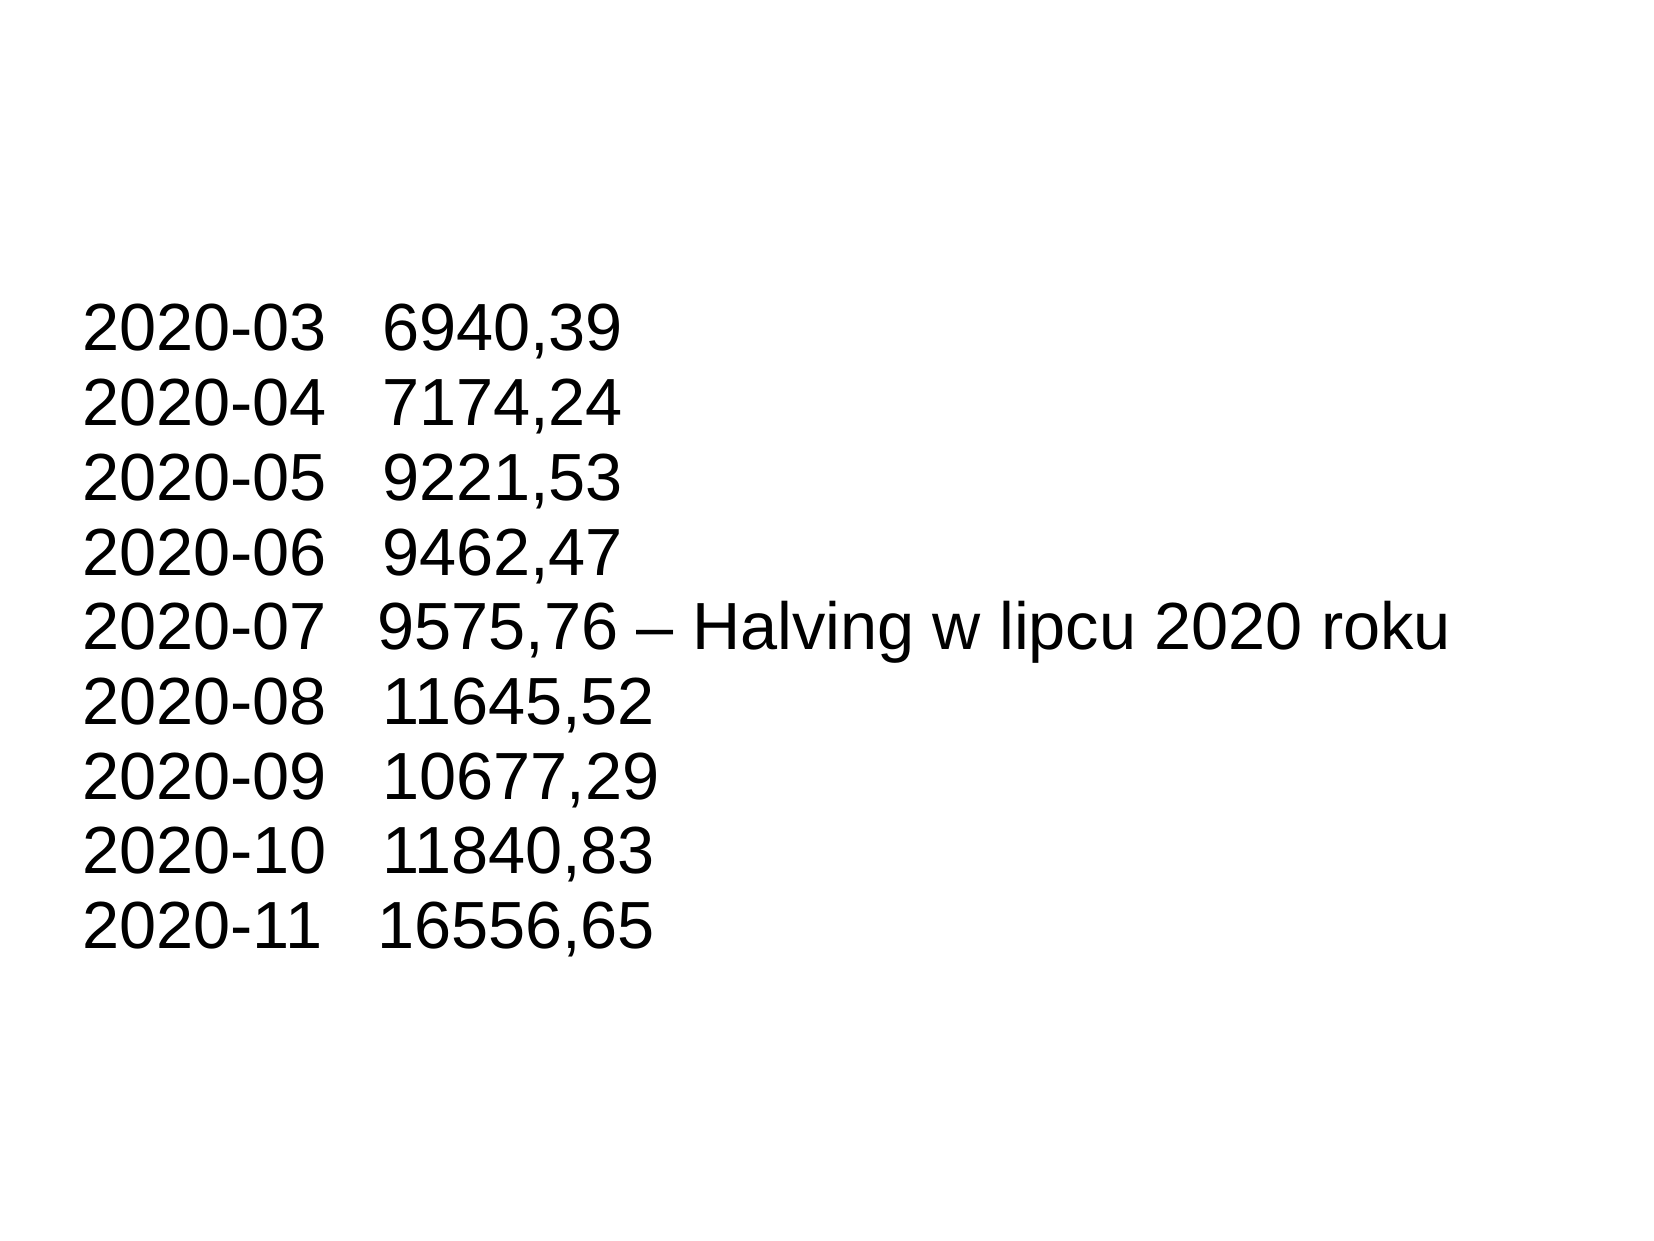

#
2020-03 6940,39
2020-04 7174,24
2020-05 9221,53
2020-06 9462,47
2020-07	9575,76 – Halving w lipcu 2020 roku
2020-08 11645,52
2020-09 10677,29
2020-10 11840,83
2020-11 16556,65